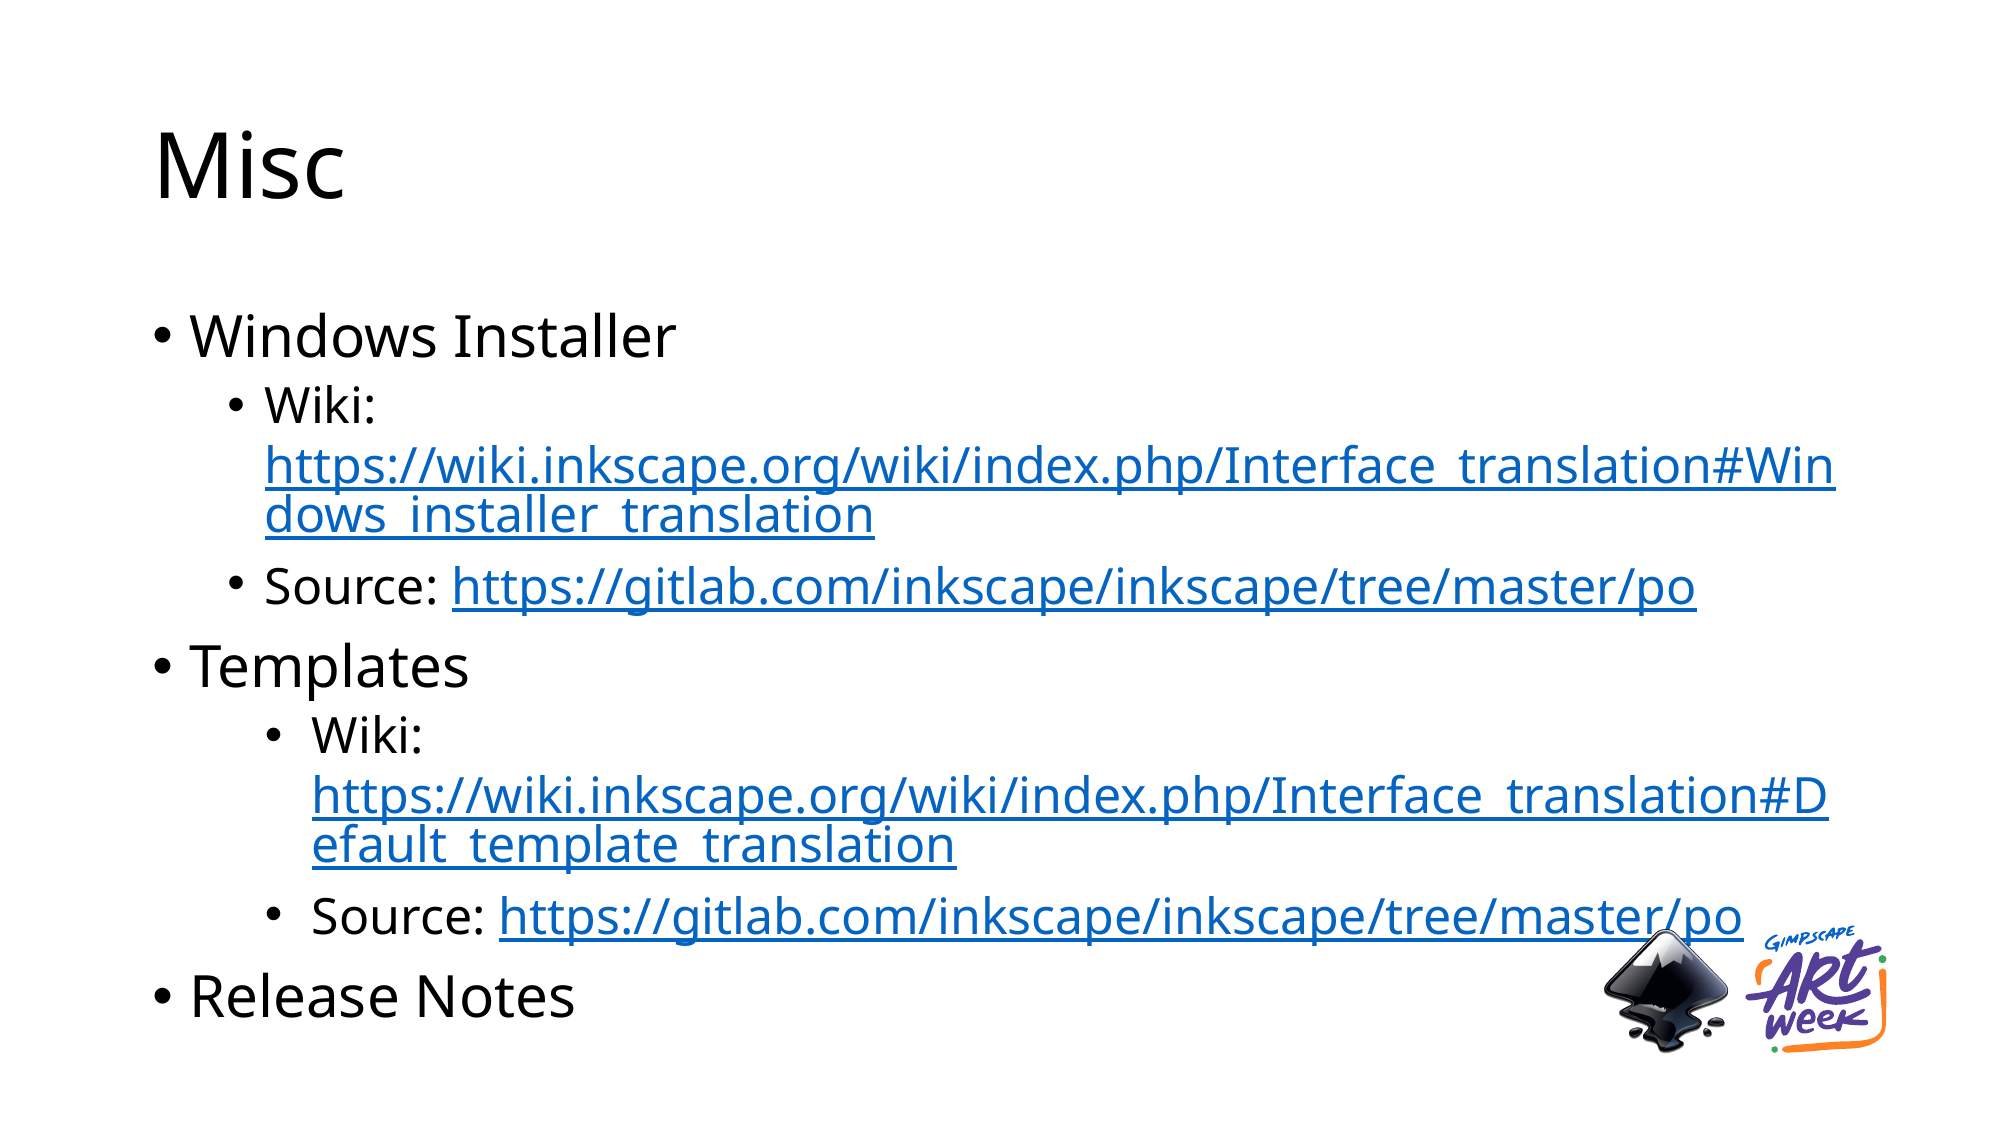

Misc
Windows Installer
Wiki: https://wiki.inkscape.org/wiki/index.php/Interface_translation#Windows_installer_translation
Source: https://gitlab.com/inkscape/inkscape/tree/master/po
Templates
Wiki: https://wiki.inkscape.org/wiki/index.php/Interface_translation#Default_template_translation
Source: https://gitlab.com/inkscape/inkscape/tree/master/po
Release Notes